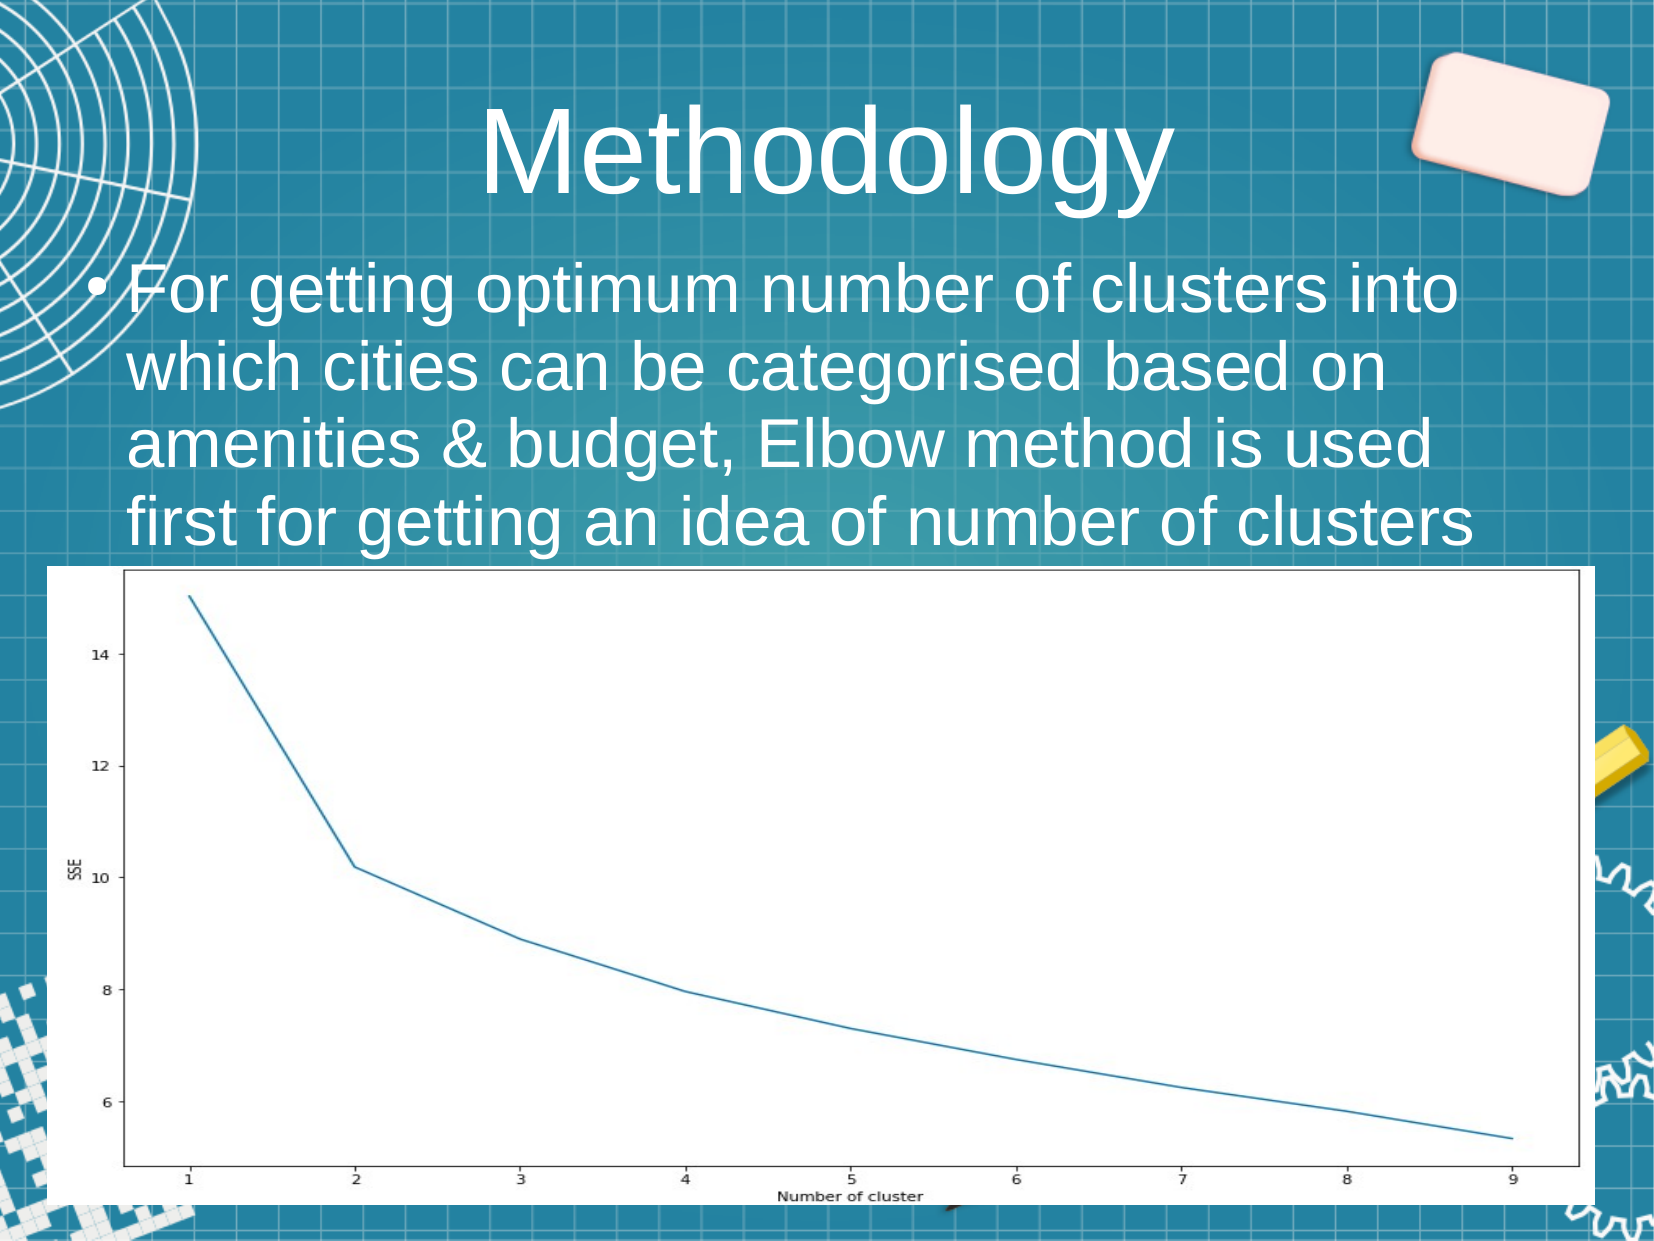

# Methodology
For getting optimum number of clusters into which cities can be categorised based on amenities & budget, Elbow method is used first for getting an idea of number of clusters